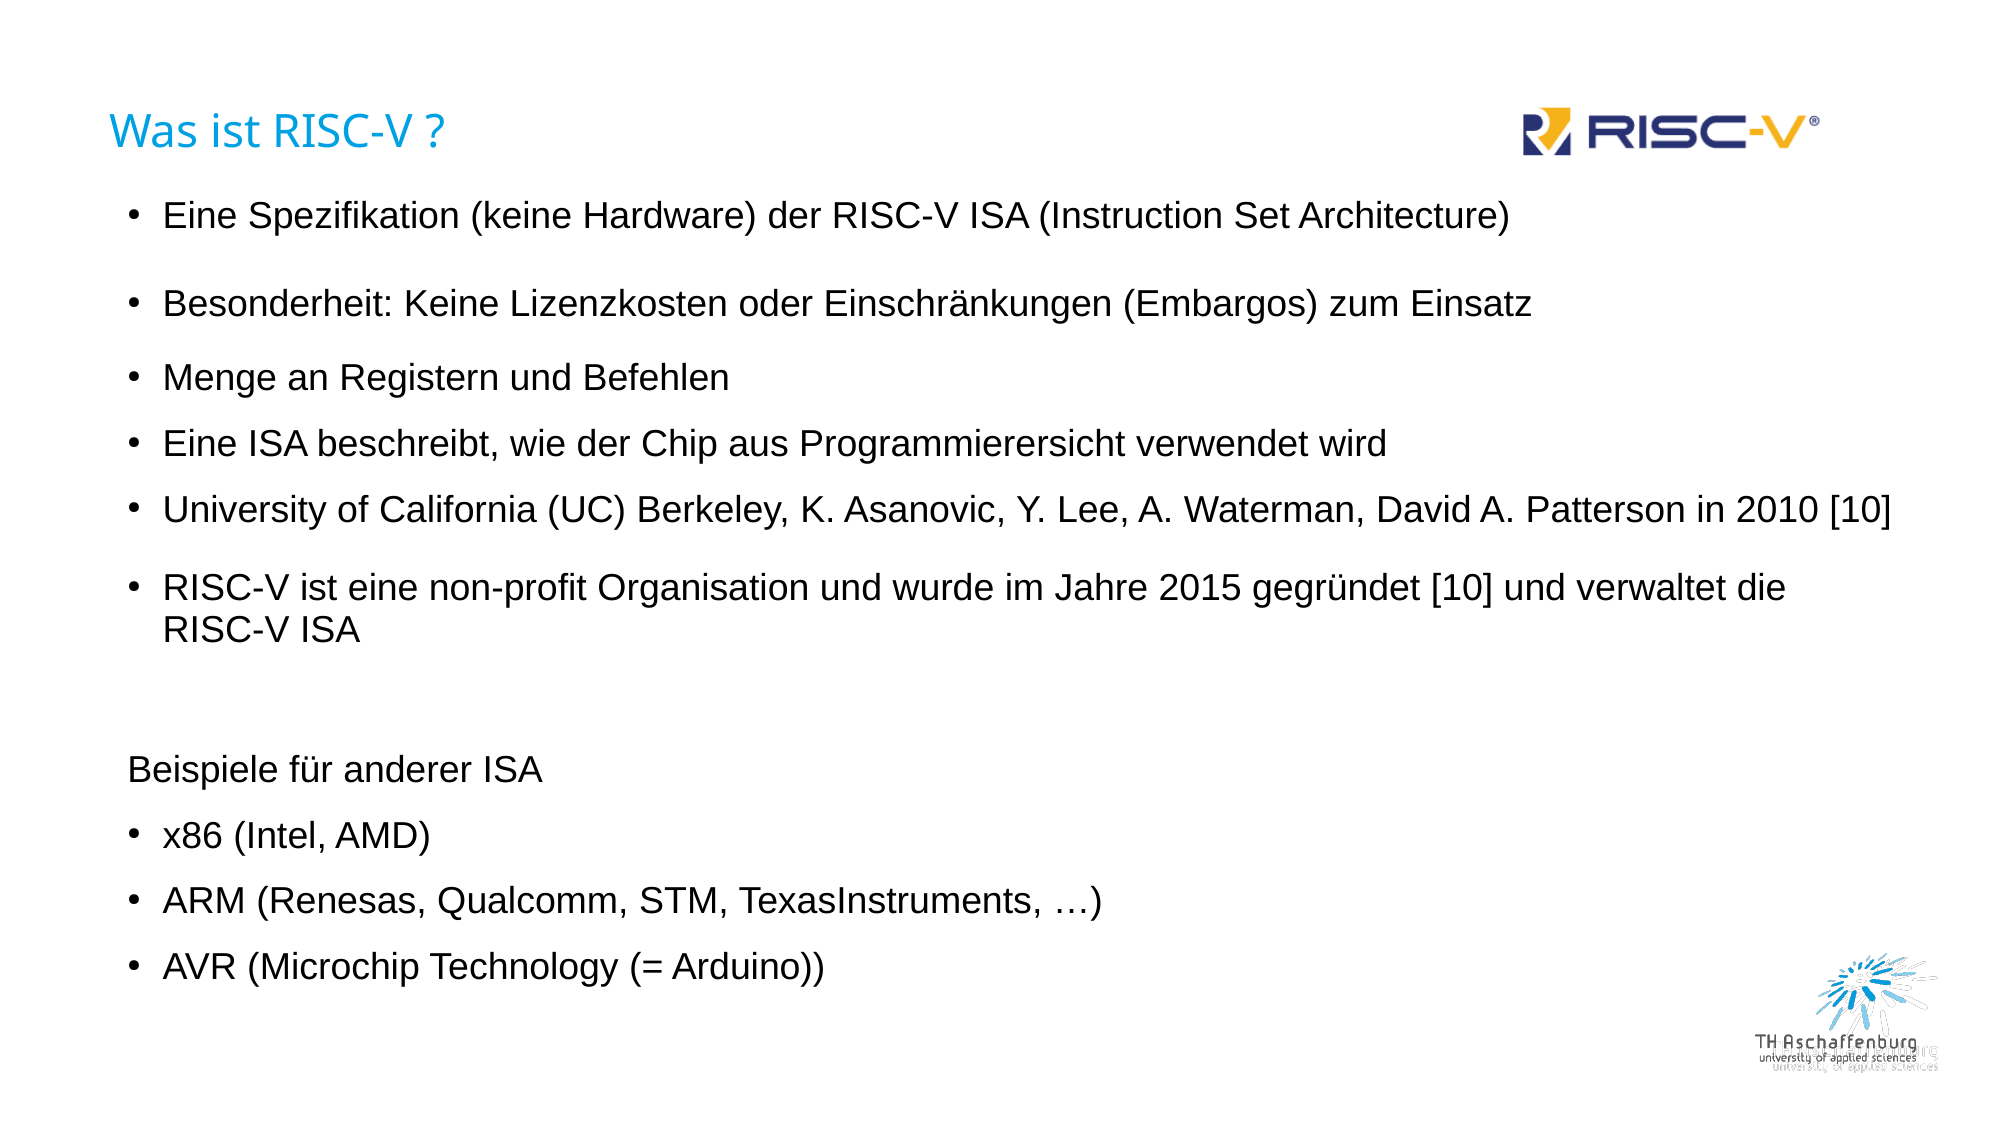

# Was ist RISC-V ?
Eine Spezifikation (keine Hardware) der RISC-V ISA (Instruction Set Architecture)
Besonderheit: Keine Lizenzkosten oder Einschränkungen (Embargos) zum Einsatz
Menge an Registern und Befehlen
Eine ISA beschreibt, wie der Chip aus Programmierersicht verwendet wird
University of California (UC) Berkeley, K. Asanovic, Y. Lee, A. Waterman, David A. Patterson in 2010 [10]
RISC-V ist eine non-profit Organisation und wurde im Jahre 2015 gegründet [10] und verwaltet die RISC-V ISA
Beispiele für anderer ISA
x86 (Intel, AMD)
ARM (Renesas, Qualcomm, STM, TexasInstruments, …)
AVR (Microchip Technology (= Arduino))